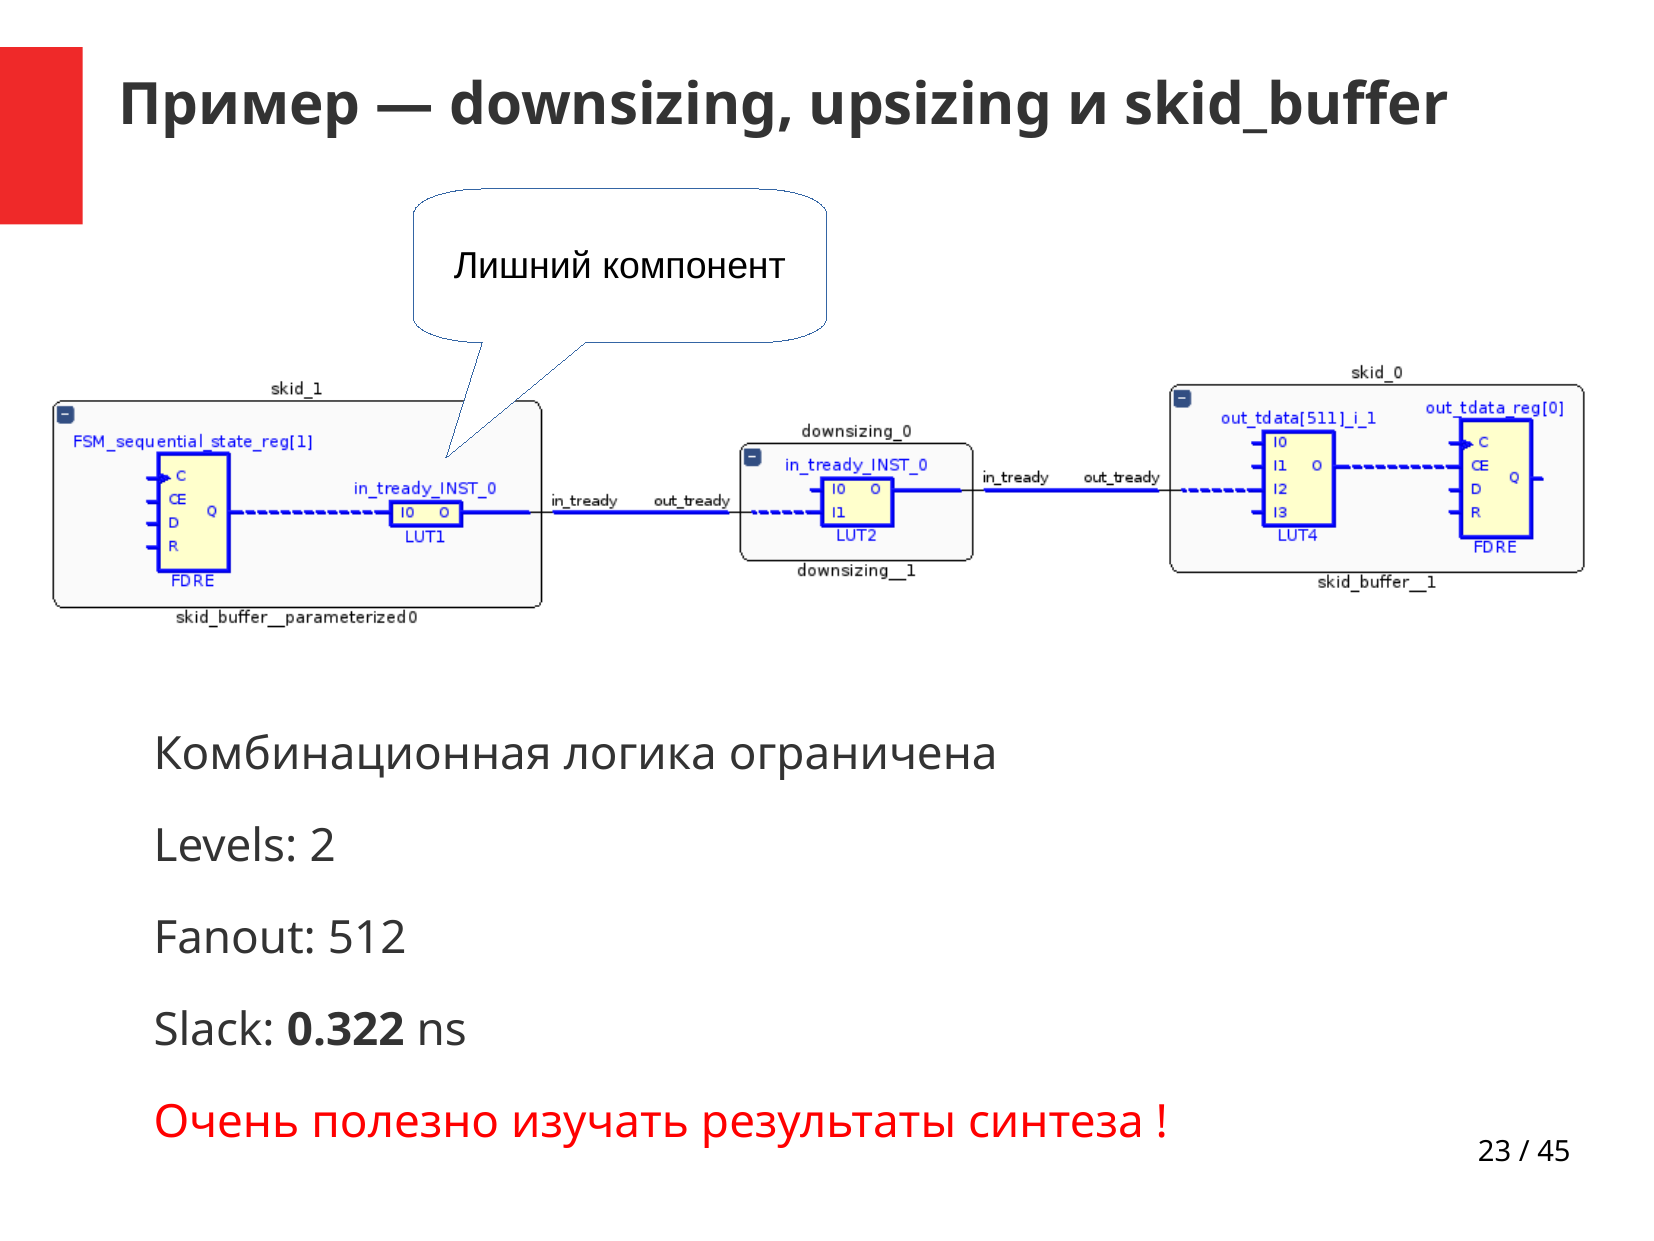

# Пример — downsizing, upsizing и skid_buffer
Лишний компонент
Комбинационная логика ограничена
Levels: 2
Fanout: 512
Slack: 0.322 ns
Очень полезно изучать результаты синтеза !
23